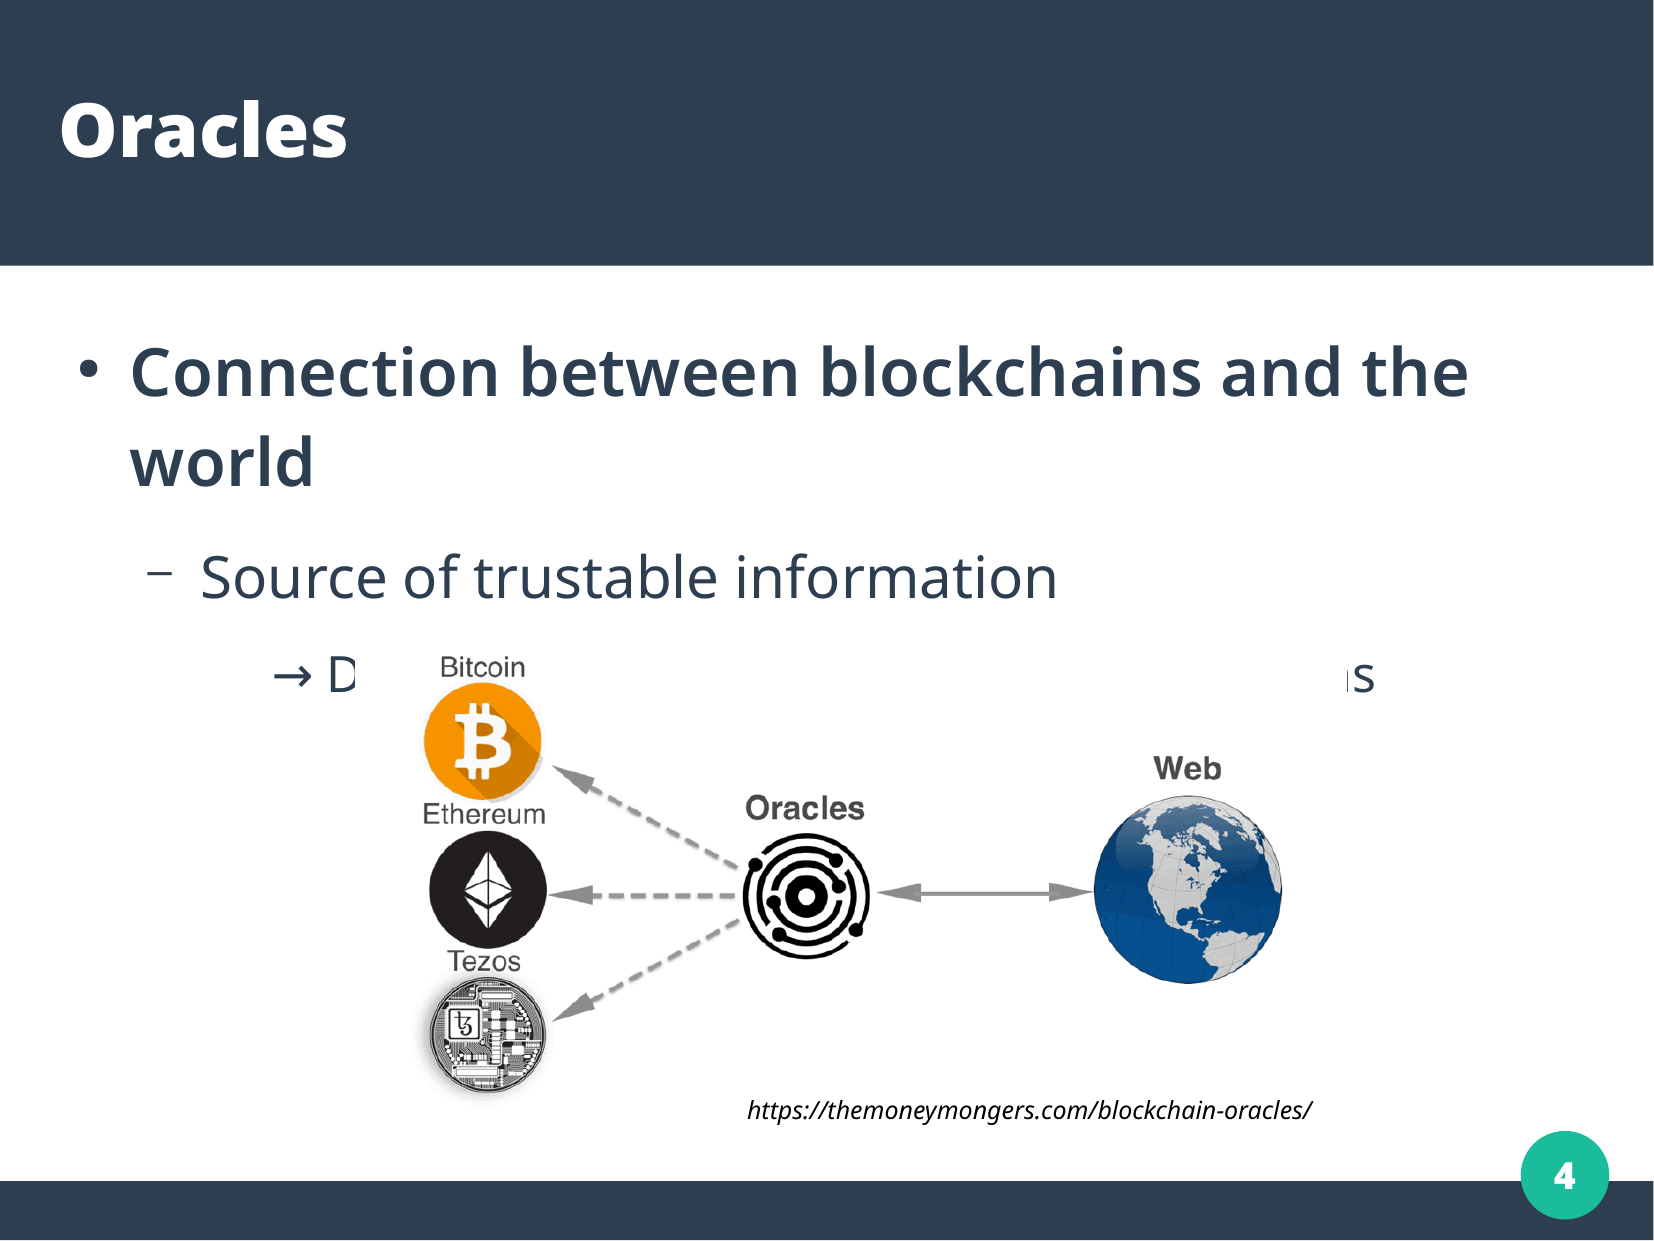

# Oracles
Connection between blockchains and the world
Source of trustable information
→ Decentralised and/or Attested Computations
https://themoneymongers.com/blockchain-oracles/
4